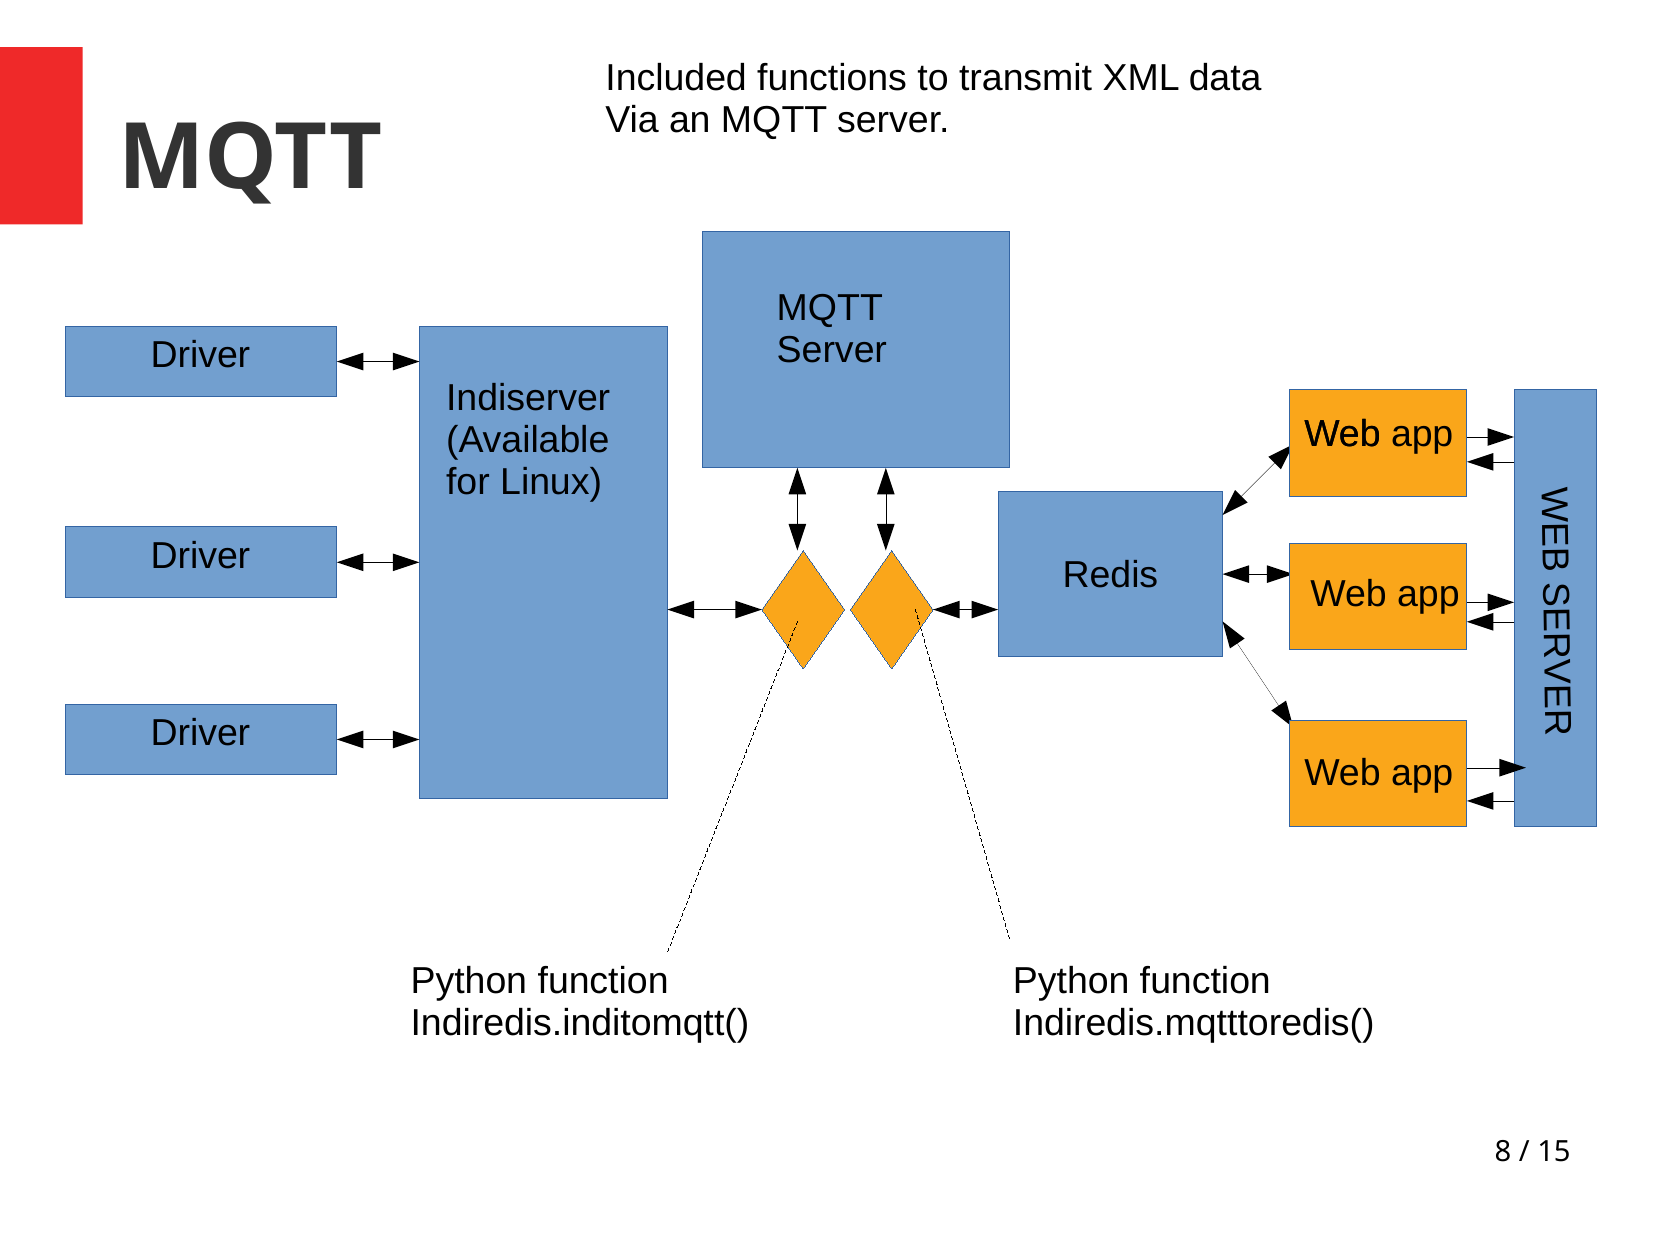

# MQTT
Included functions to transmit XML data
Via an MQTT server.
MQTT Server
Driver
Indiserver (Available for Linux)
Web app
Web
Redis
Driver
Web app
WEB SERVER
Driver
Web app
Python function
Indiredis.inditomqtt()
Python function
Indiredis.mqtttoredis()
8